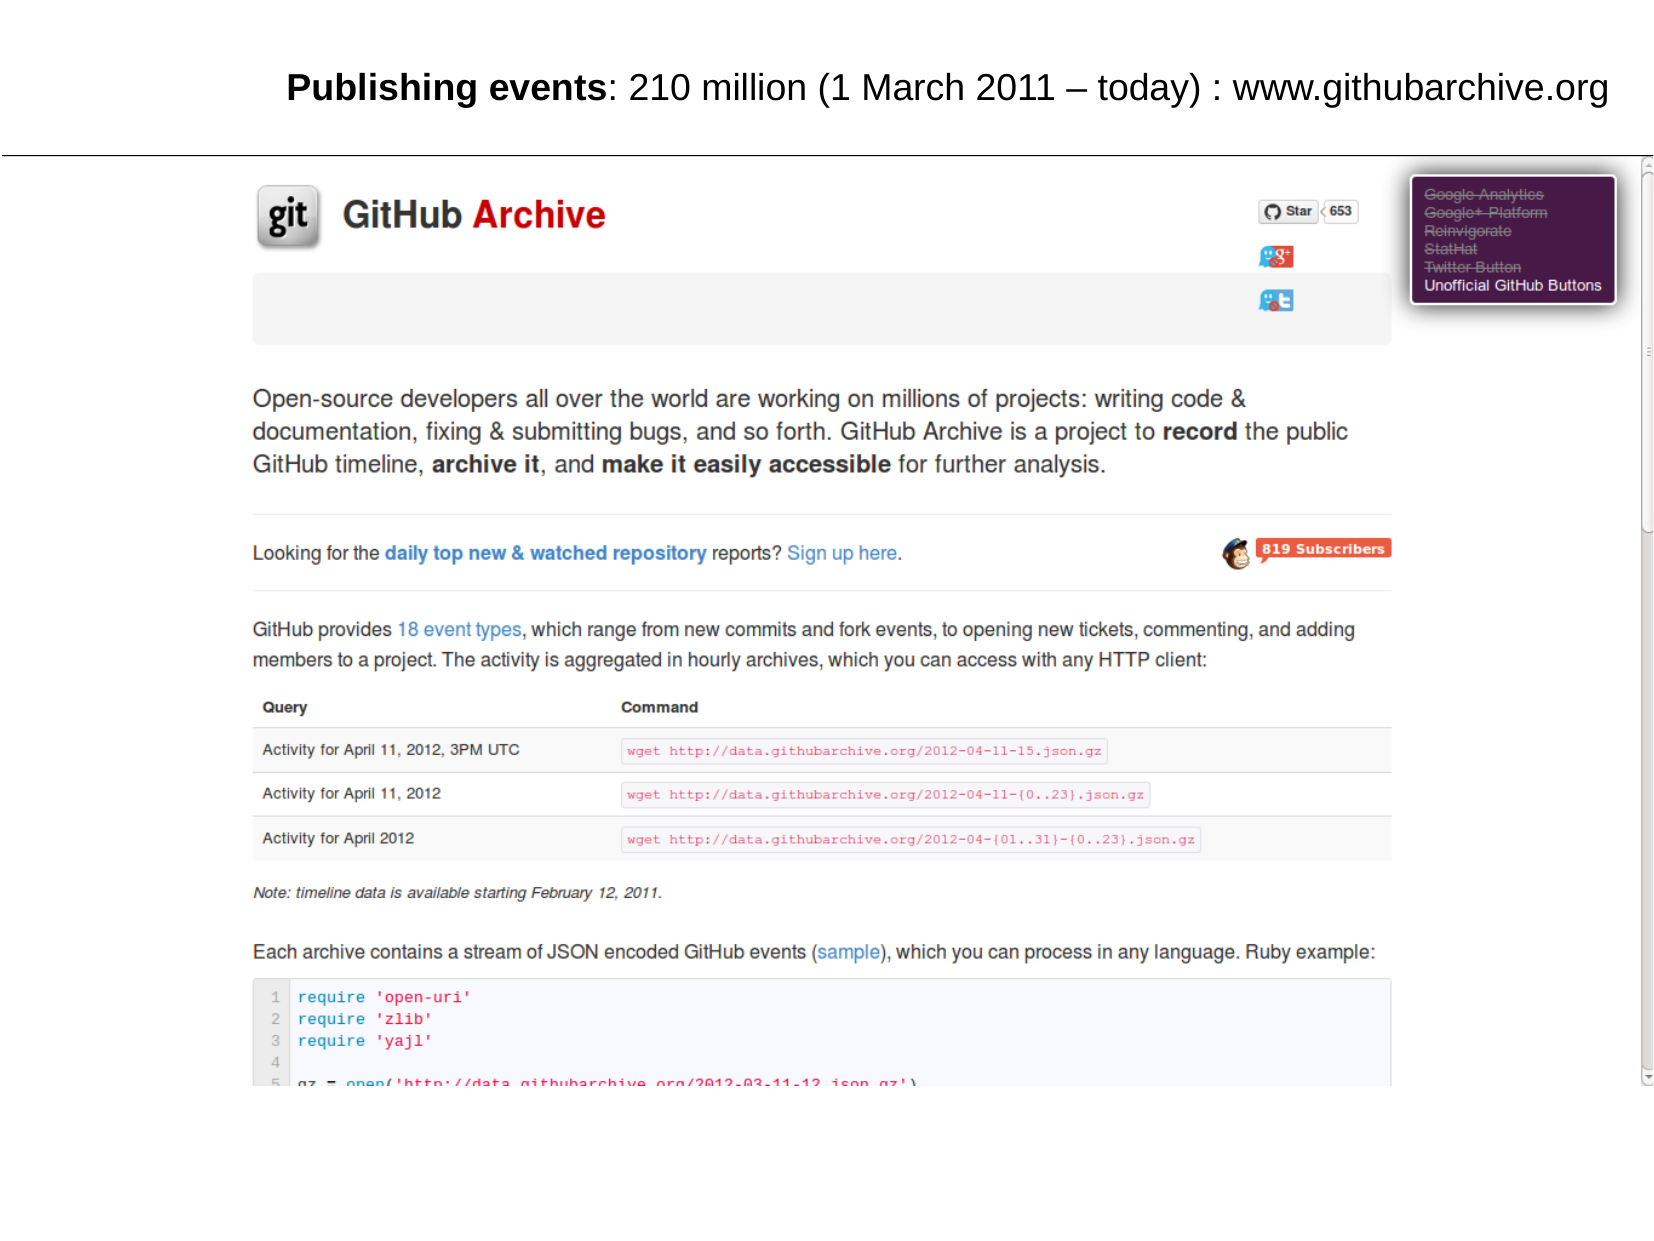

Publishing events: 210 million (1 March 2011 – today) : www.githubarchive.org